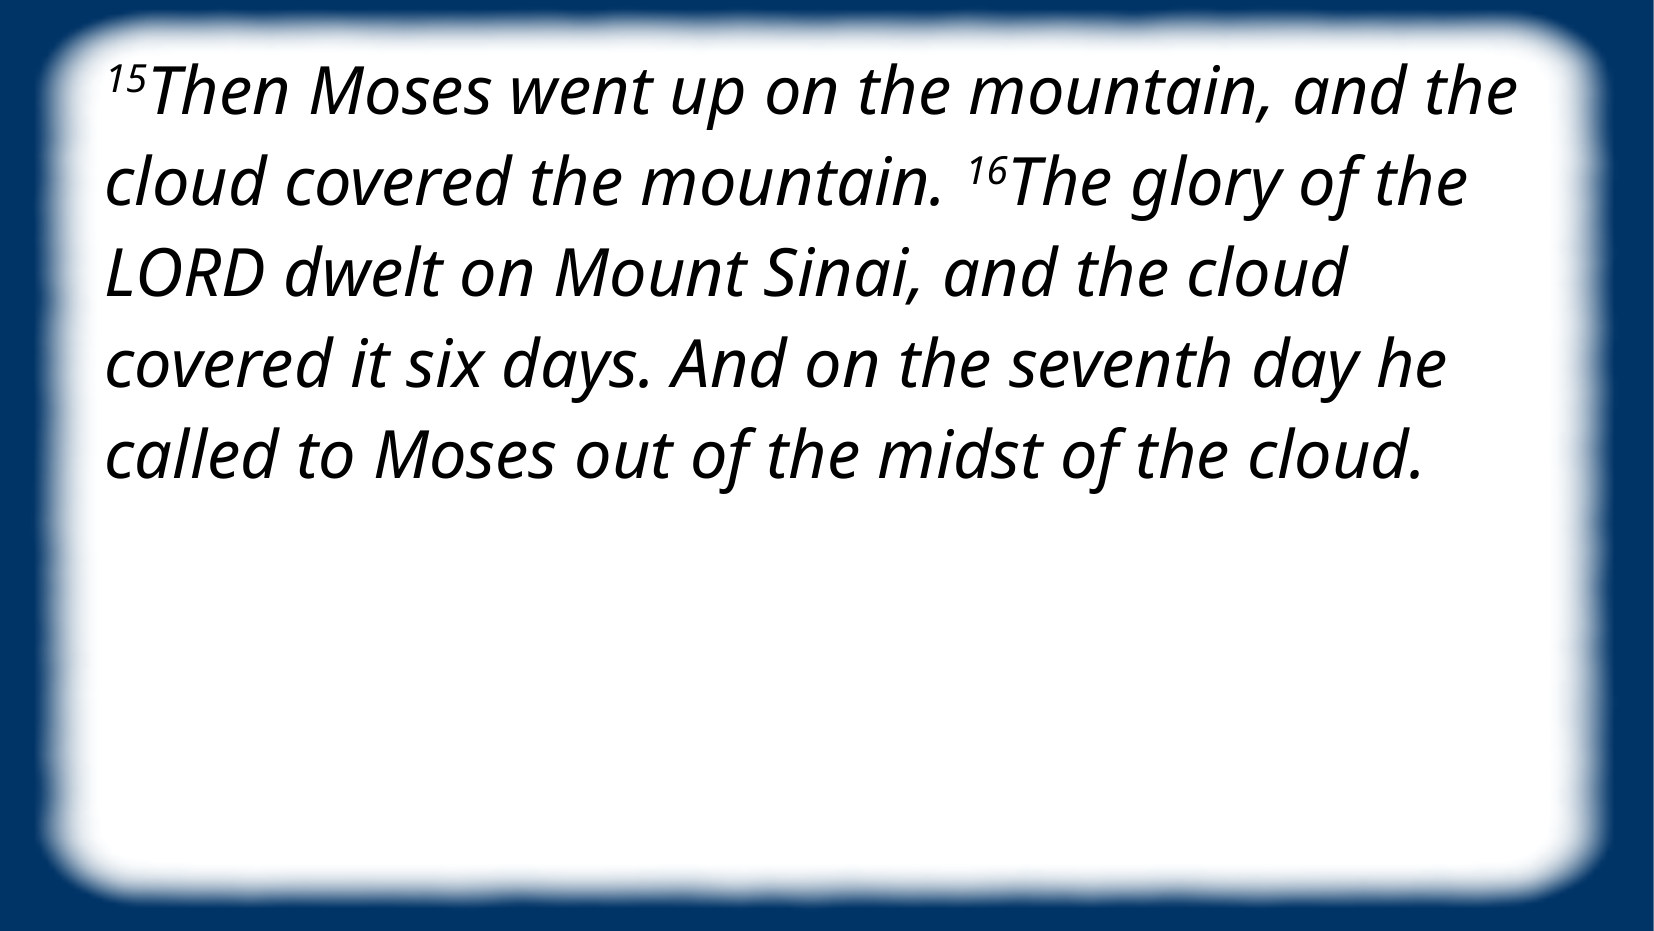

15Then Moses went up on the mountain, and the cloud covered the mountain. 16The glory of the LORD dwelt on Mount Sinai, and the cloud covered it six days. And on the seventh day he called to Moses out of the midst of the cloud.